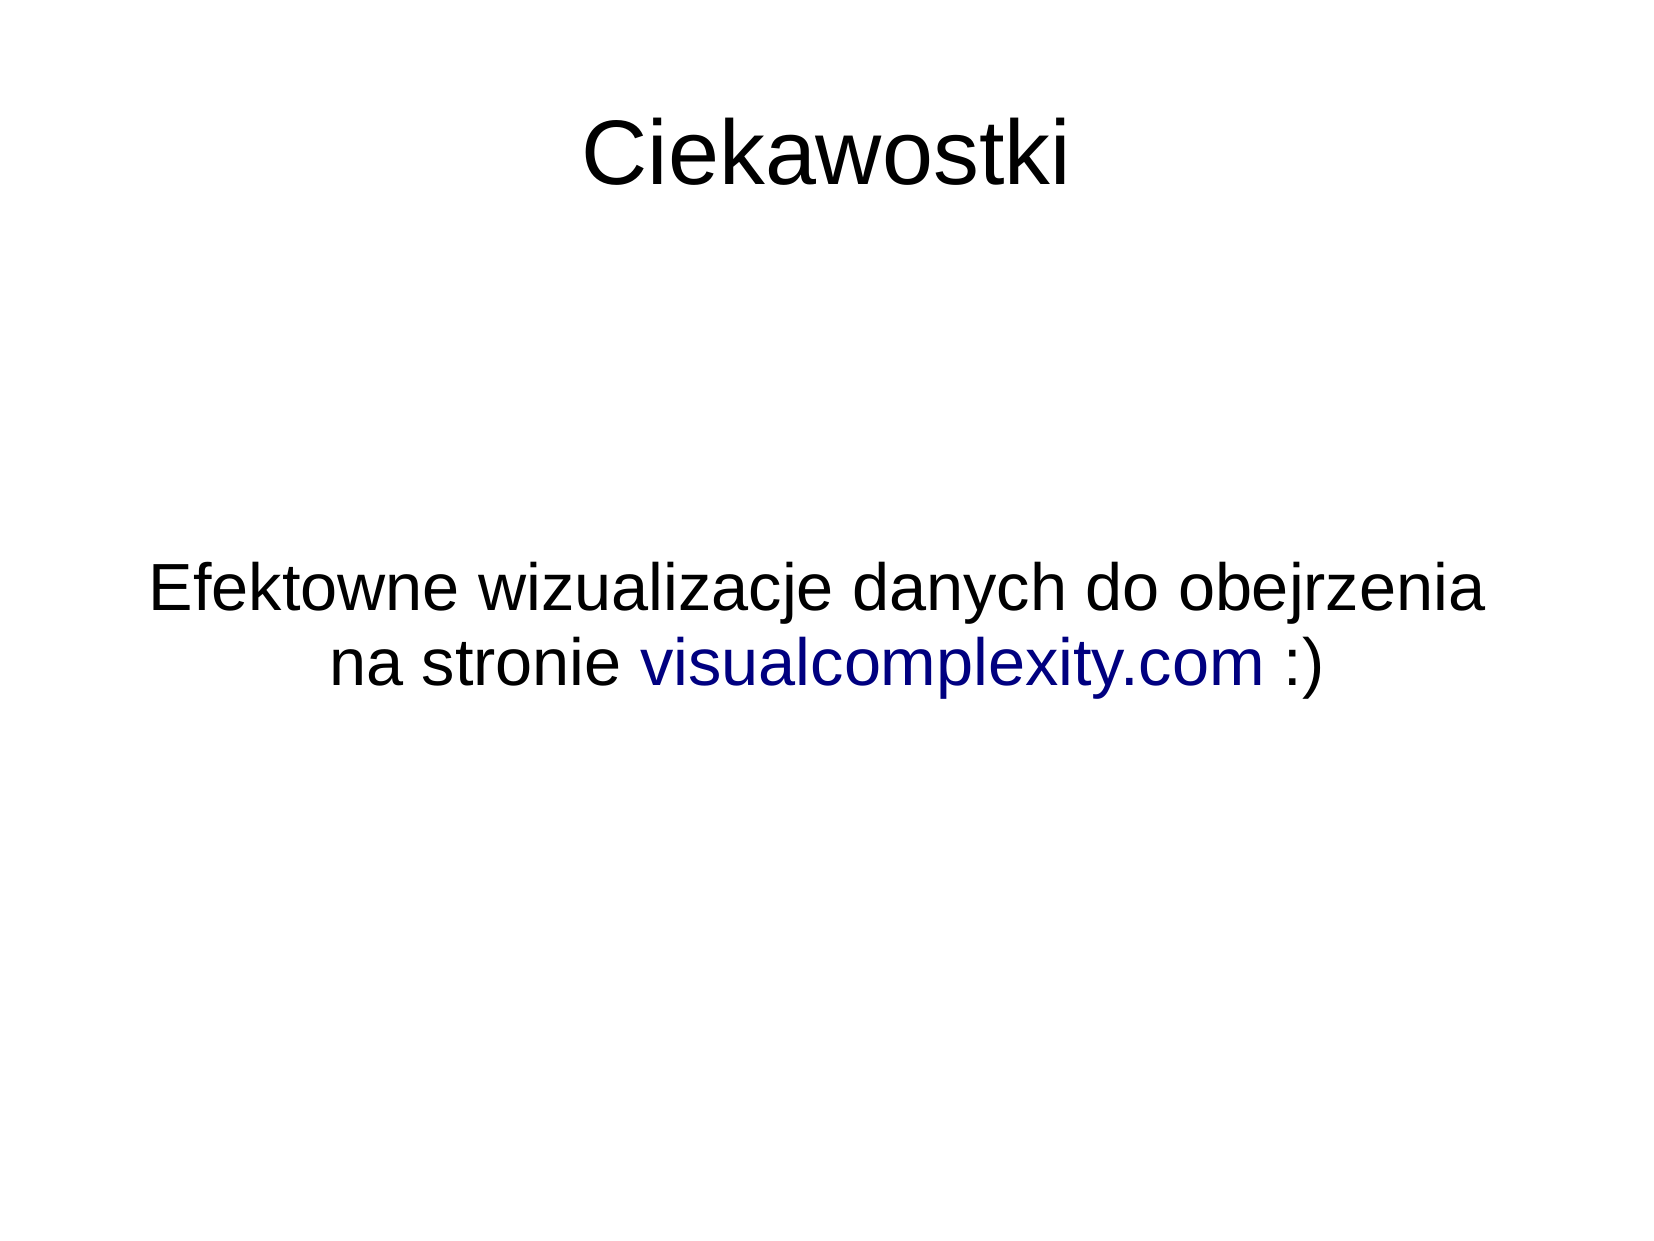

Ciekawostki
# Efektowne wizualizacje danych do obejrzenia na stronie visualcomplexity.com :)